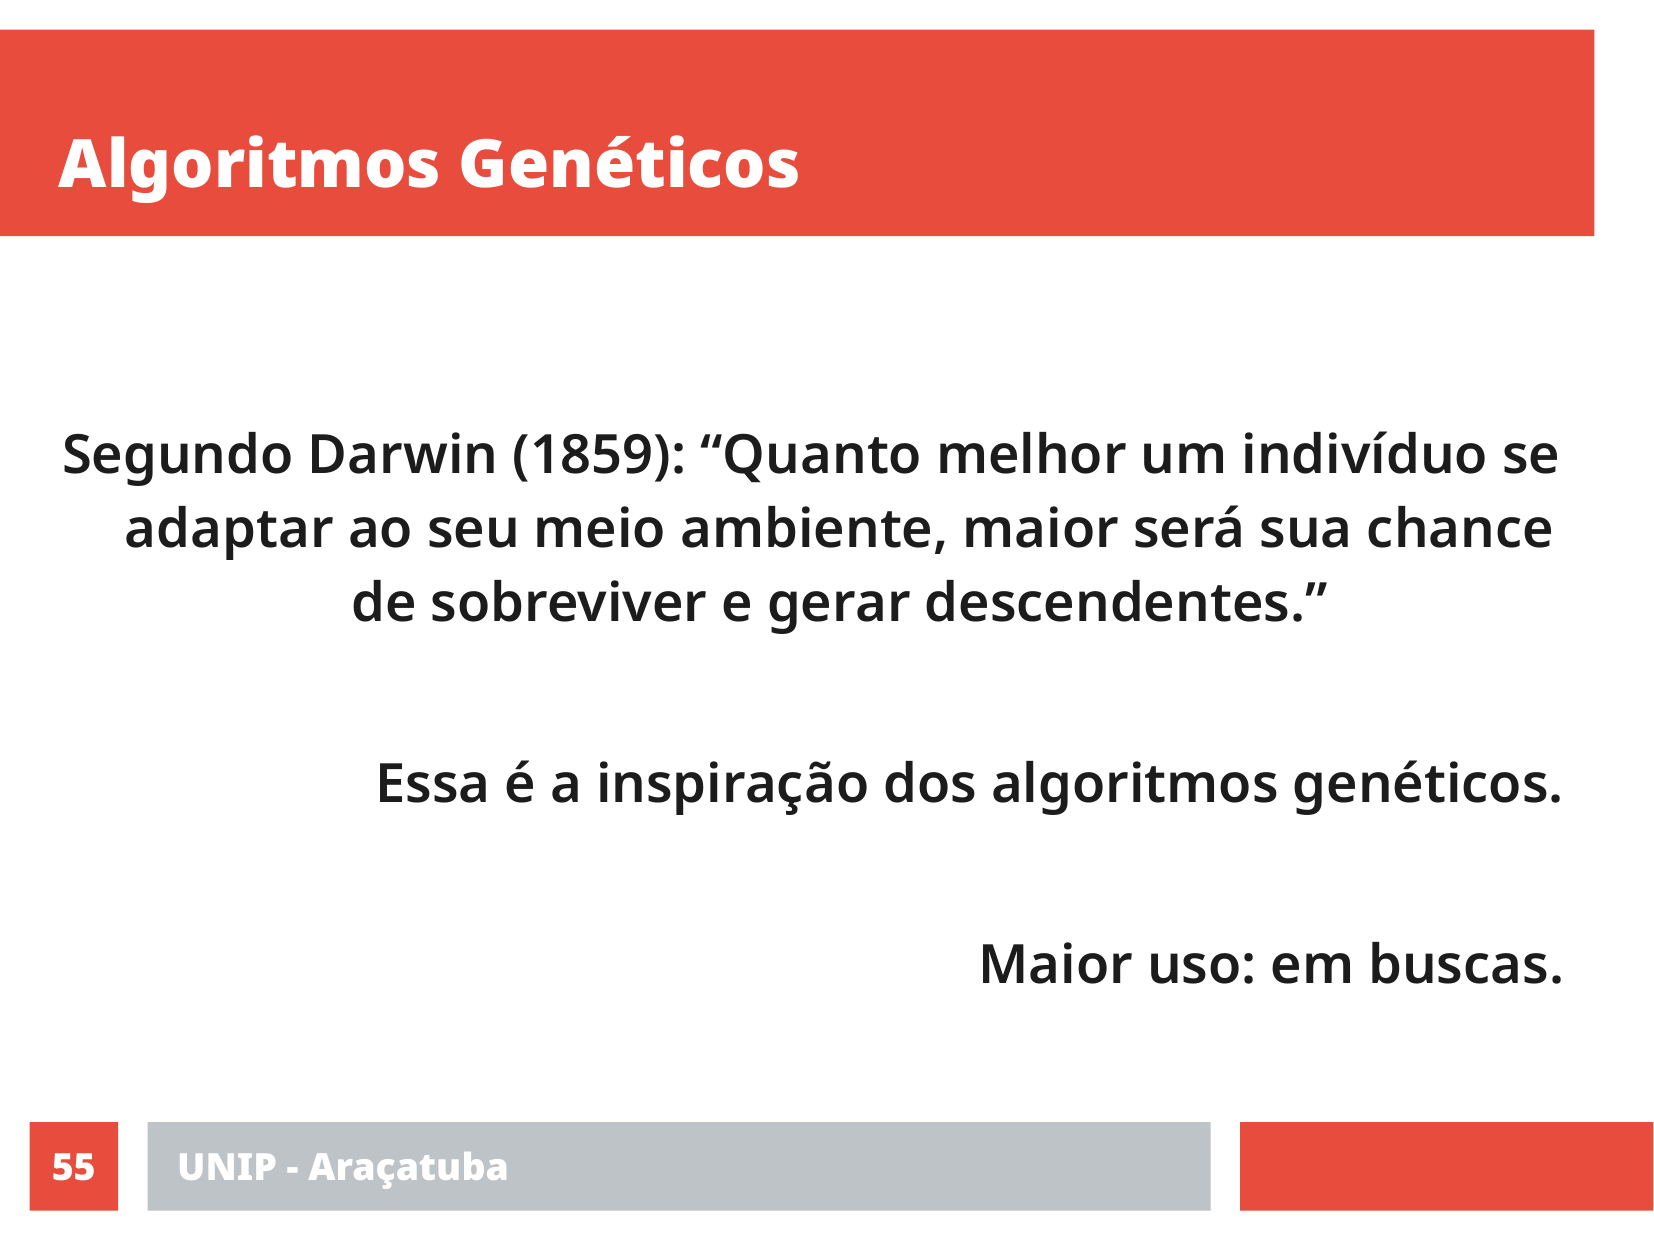

# Algoritmos Genéticos
Segundo Darwin (1859): “Quanto melhor um indivíduo se adaptar ao seu meio ambiente, maior será sua chance de sobreviver e gerar descendentes.”
Essa é a inspiração dos algoritmos genéticos.
Maior uso: em buscas.
55
UNIP - Araçatuba